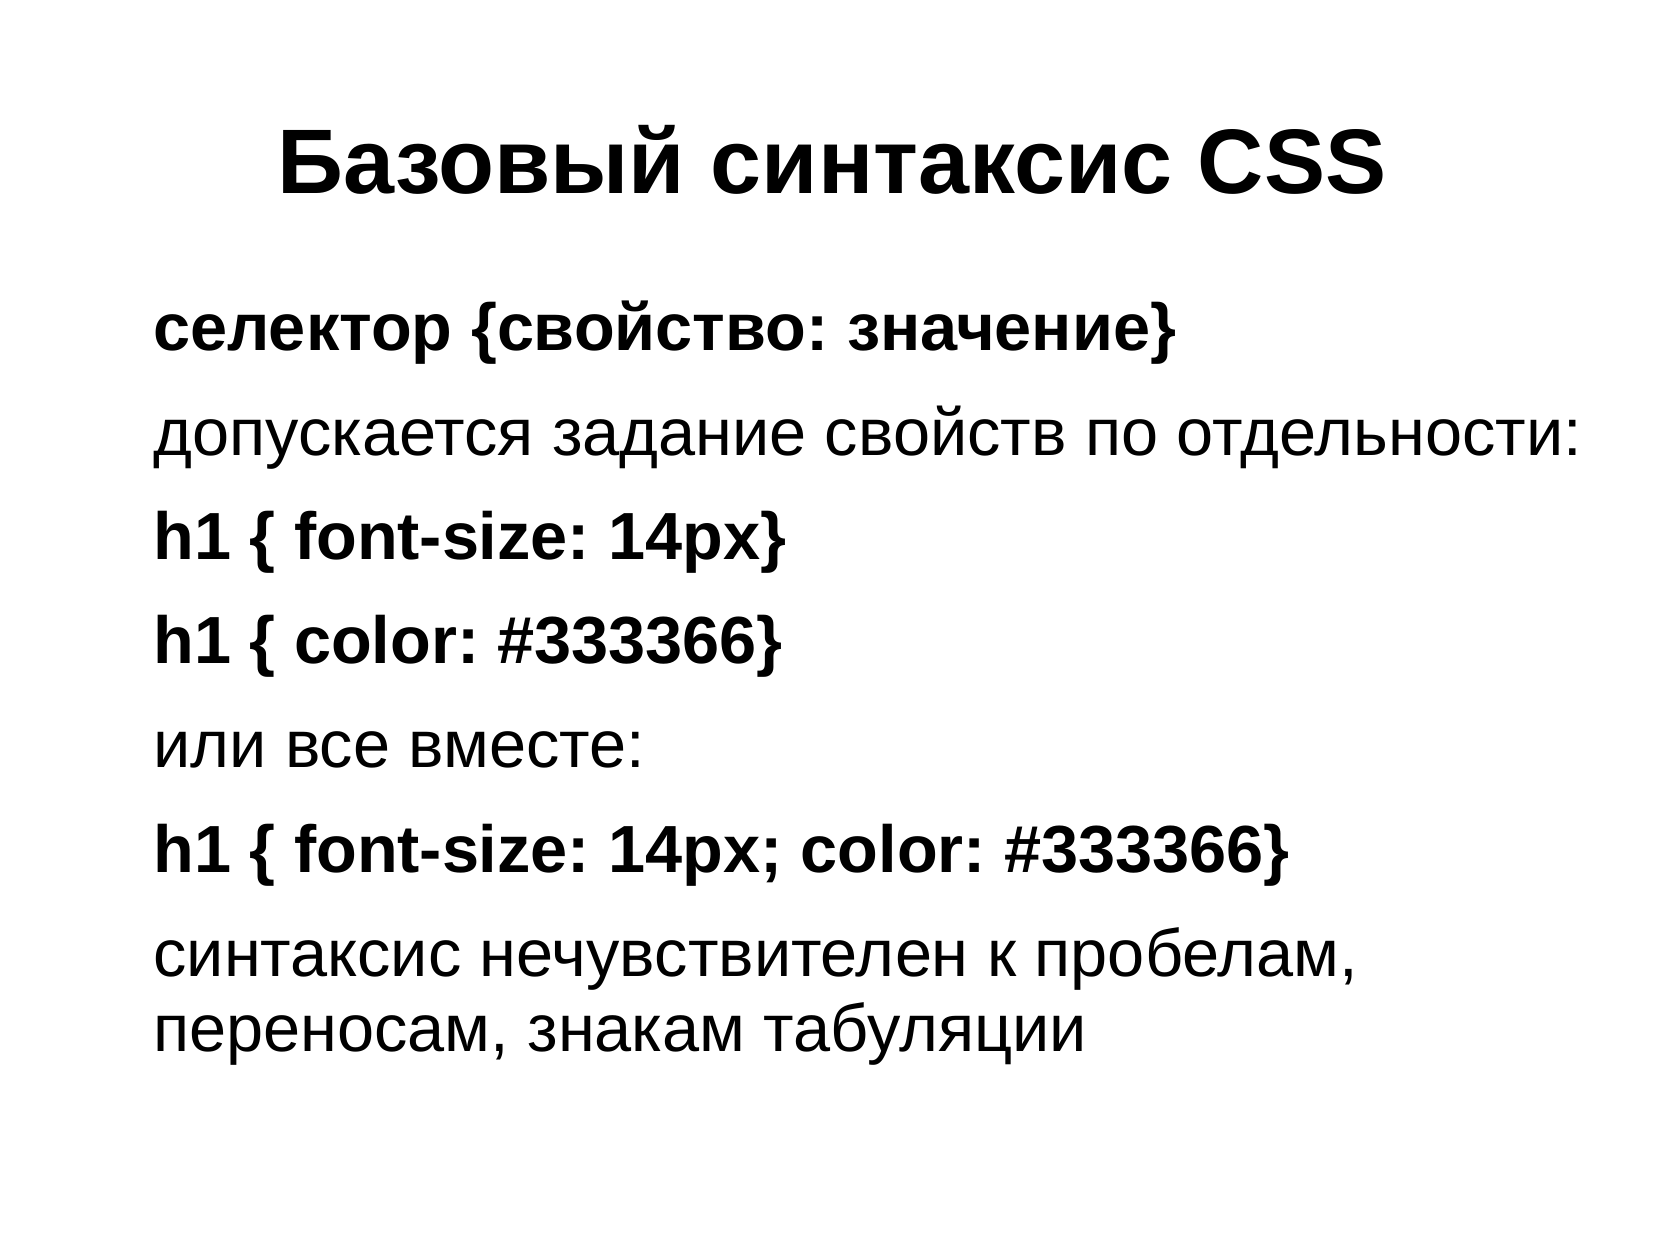

# Базовый синтаксис CSS
cелектор {свойство: значение}
допускается задание свойств по отдельности:
h1 { font-size: 14px}
h1 { color: #333366}
или все вместе:
h1 { font-size: 14px; color: #333366}
синтаксис нечувствителен к пробелам, переносам, знакам табуляции